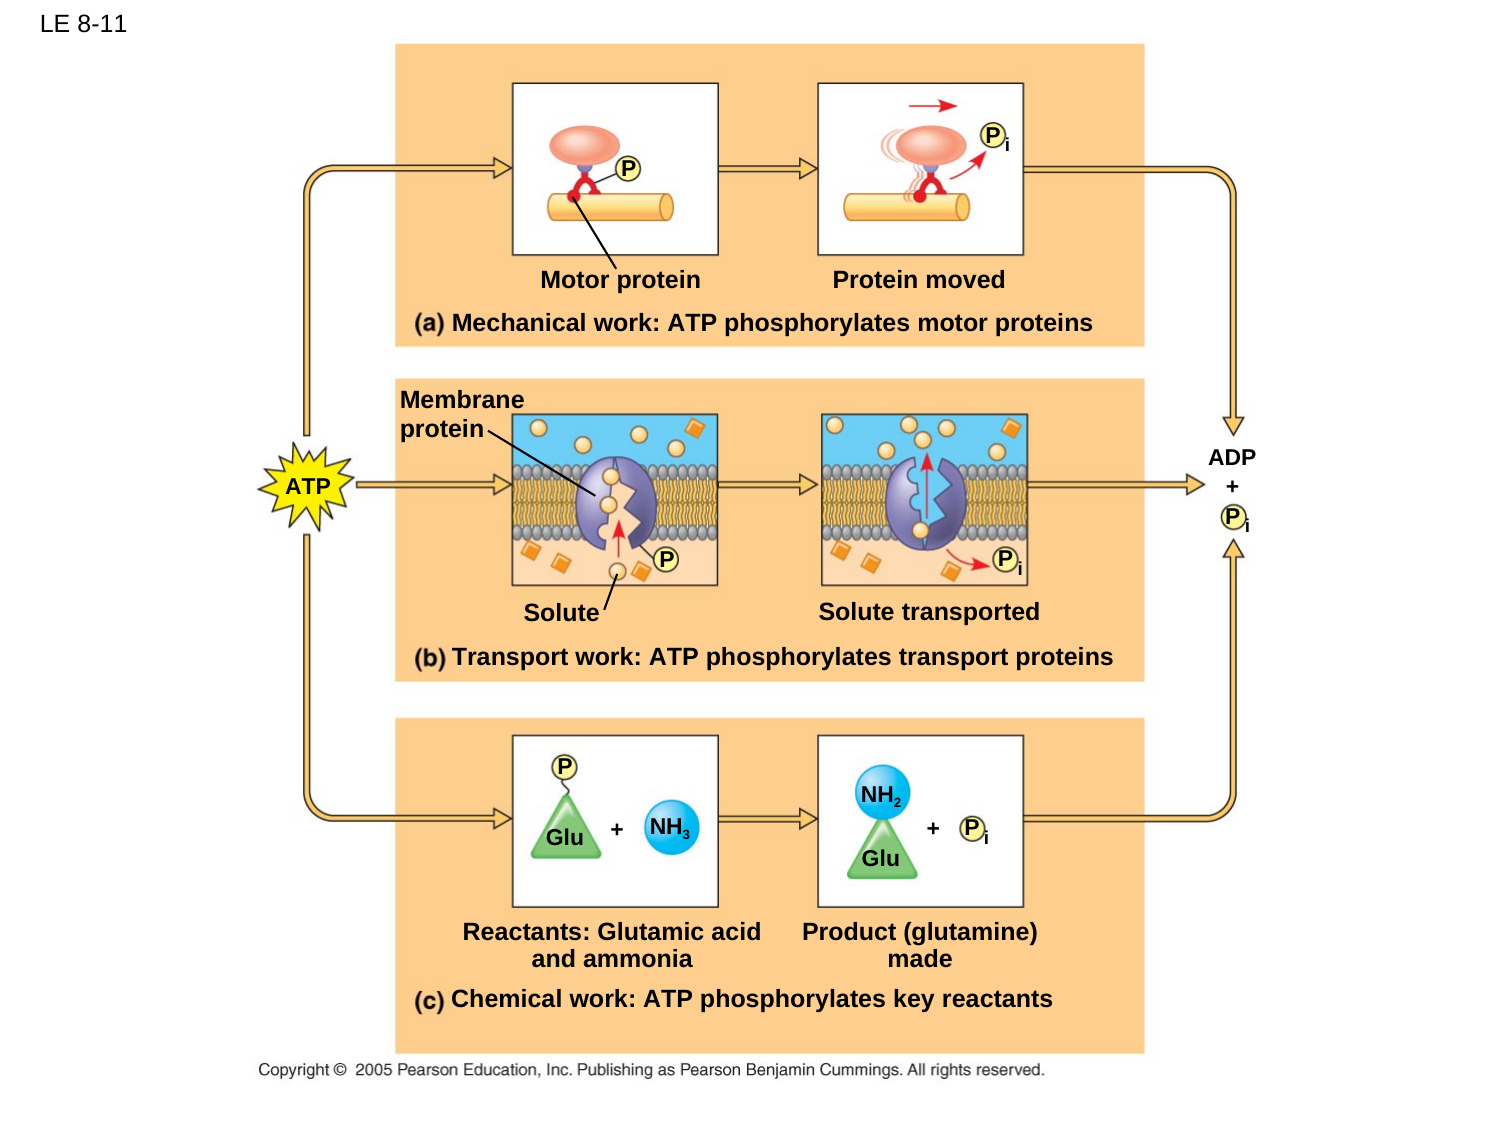

# LE 8-11
P
i
P
Protein moved
Motor protein
Mechanical work: ATP phosphorylates motor proteins
Membrane
protein
ADP
ATP
+
P
i
P
P
i
Solute transported
Solute
Transport work: ATP phosphorylates transport proteins
P
NH2
NH3
P
+
+
Glu
i
Glu
Reactants: Glutamic acid
and ammonia
Product (glutamine)
made
Chemical work: ATP phosphorylates key reactants